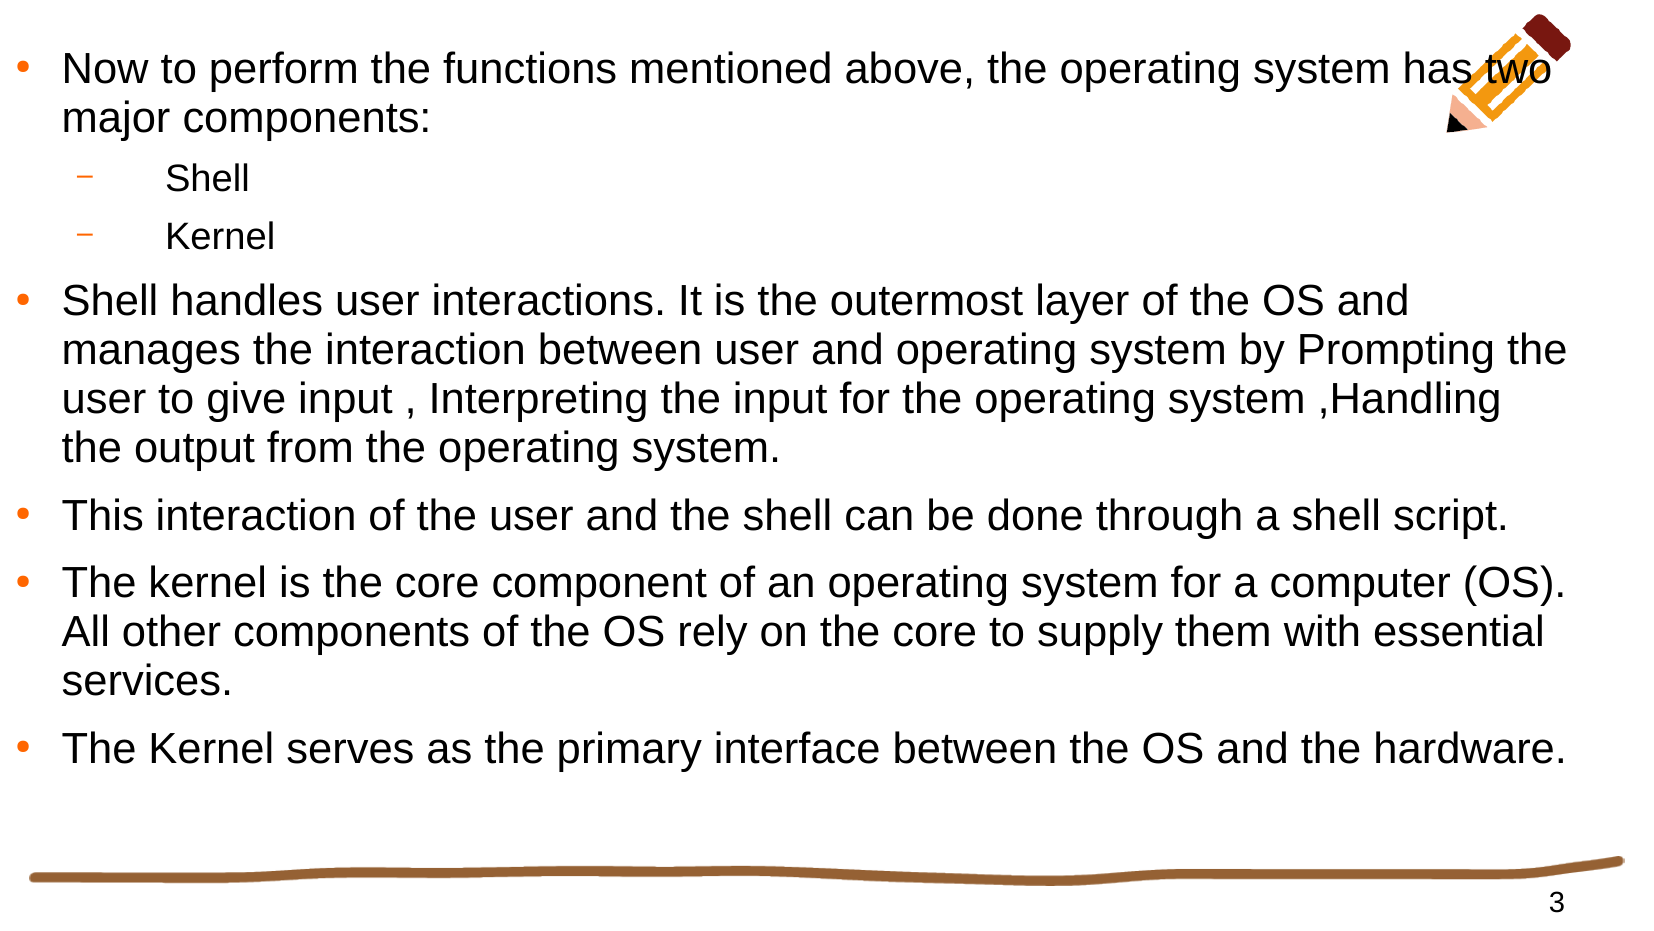

# Now to perform the functions mentioned above, the operating system has two major components:
 Shell
 Kernel
Shell handles user interactions. It is the outermost layer of the OS and manages the interaction between user and operating system by Prompting the user to give input , Interpreting the input for the operating system ,Handling the output from the operating system.
This interaction of the user and the shell can be done through a shell script.
The kernel is the core component of an operating system for a computer (OS). All other components of the OS rely on the core to supply them with essential services.
The Kernel serves as the primary interface between the OS and the hardware.
3